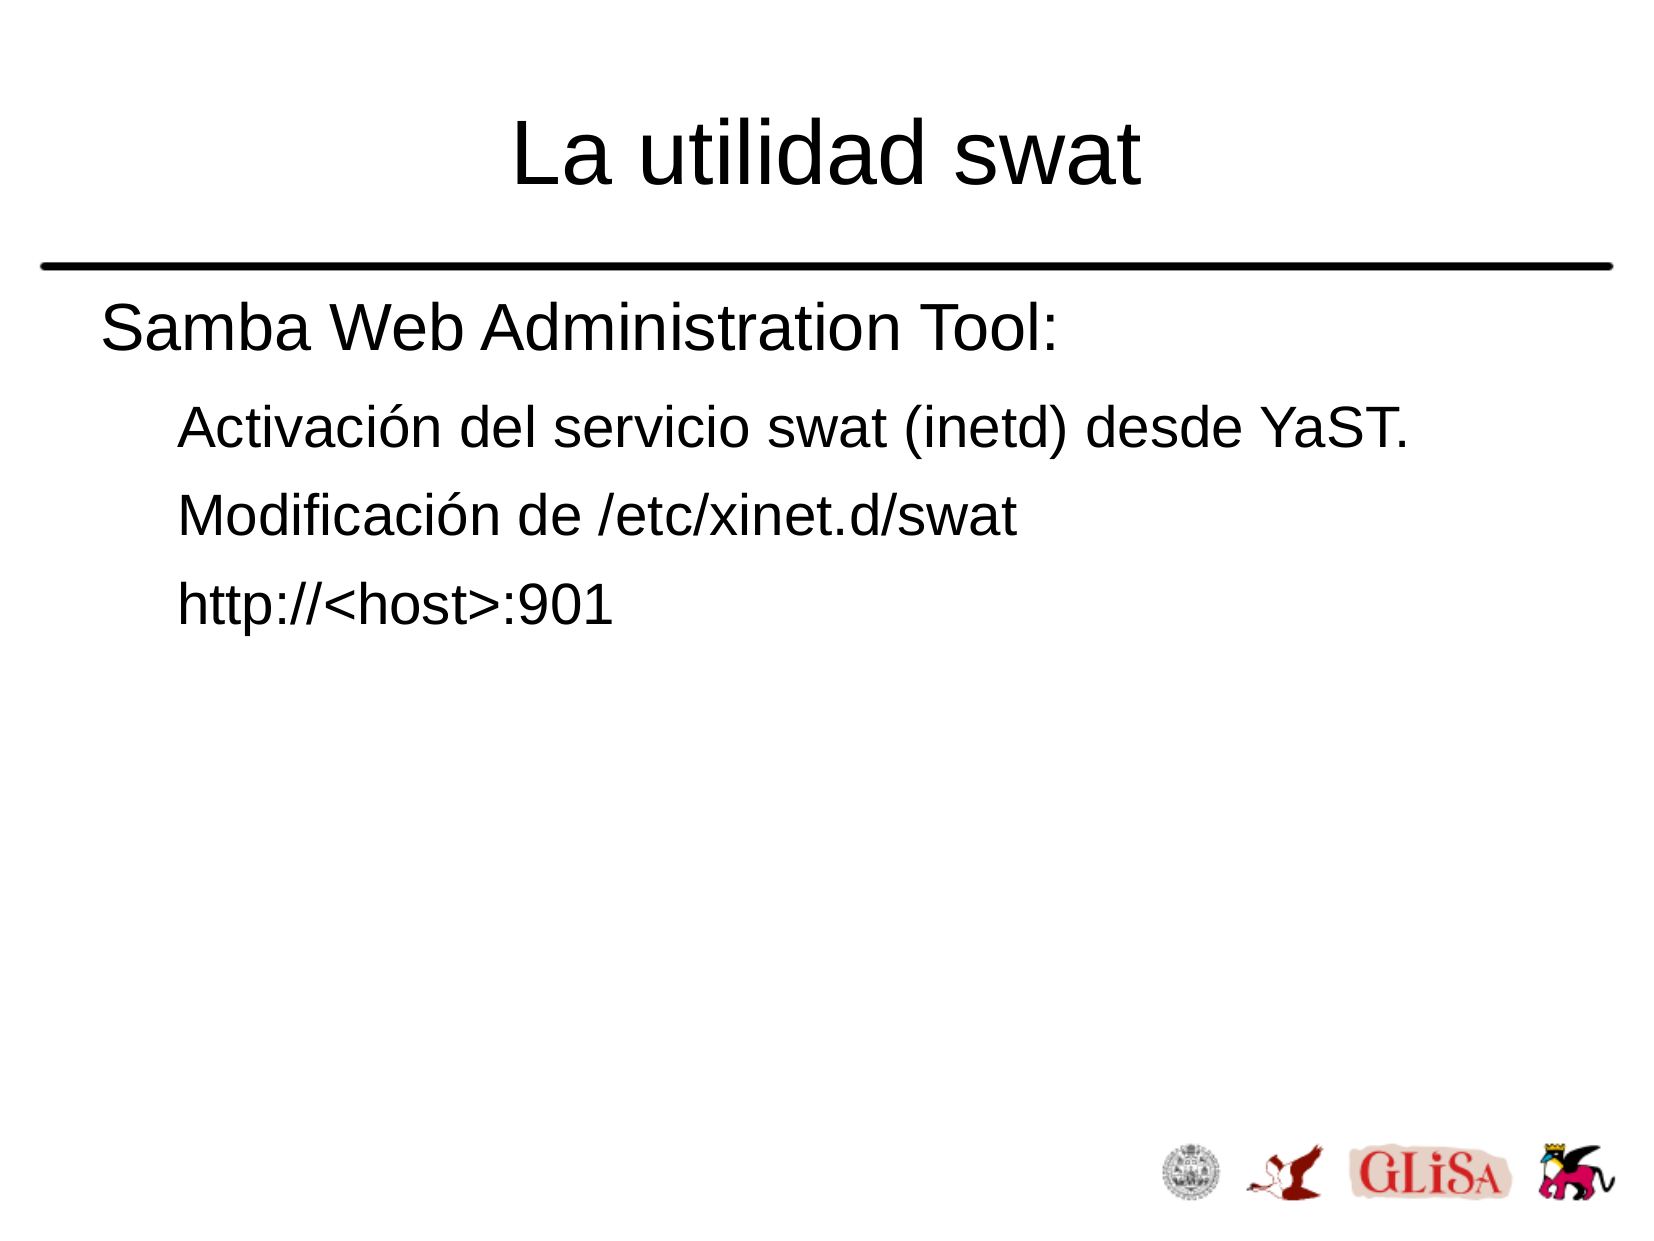

# La utilidad swat
Samba Web Administration Tool:
Activación del servicio swat (inetd) desde YaST.
Modificación de /etc/xinet.d/swat
http://<host>:901